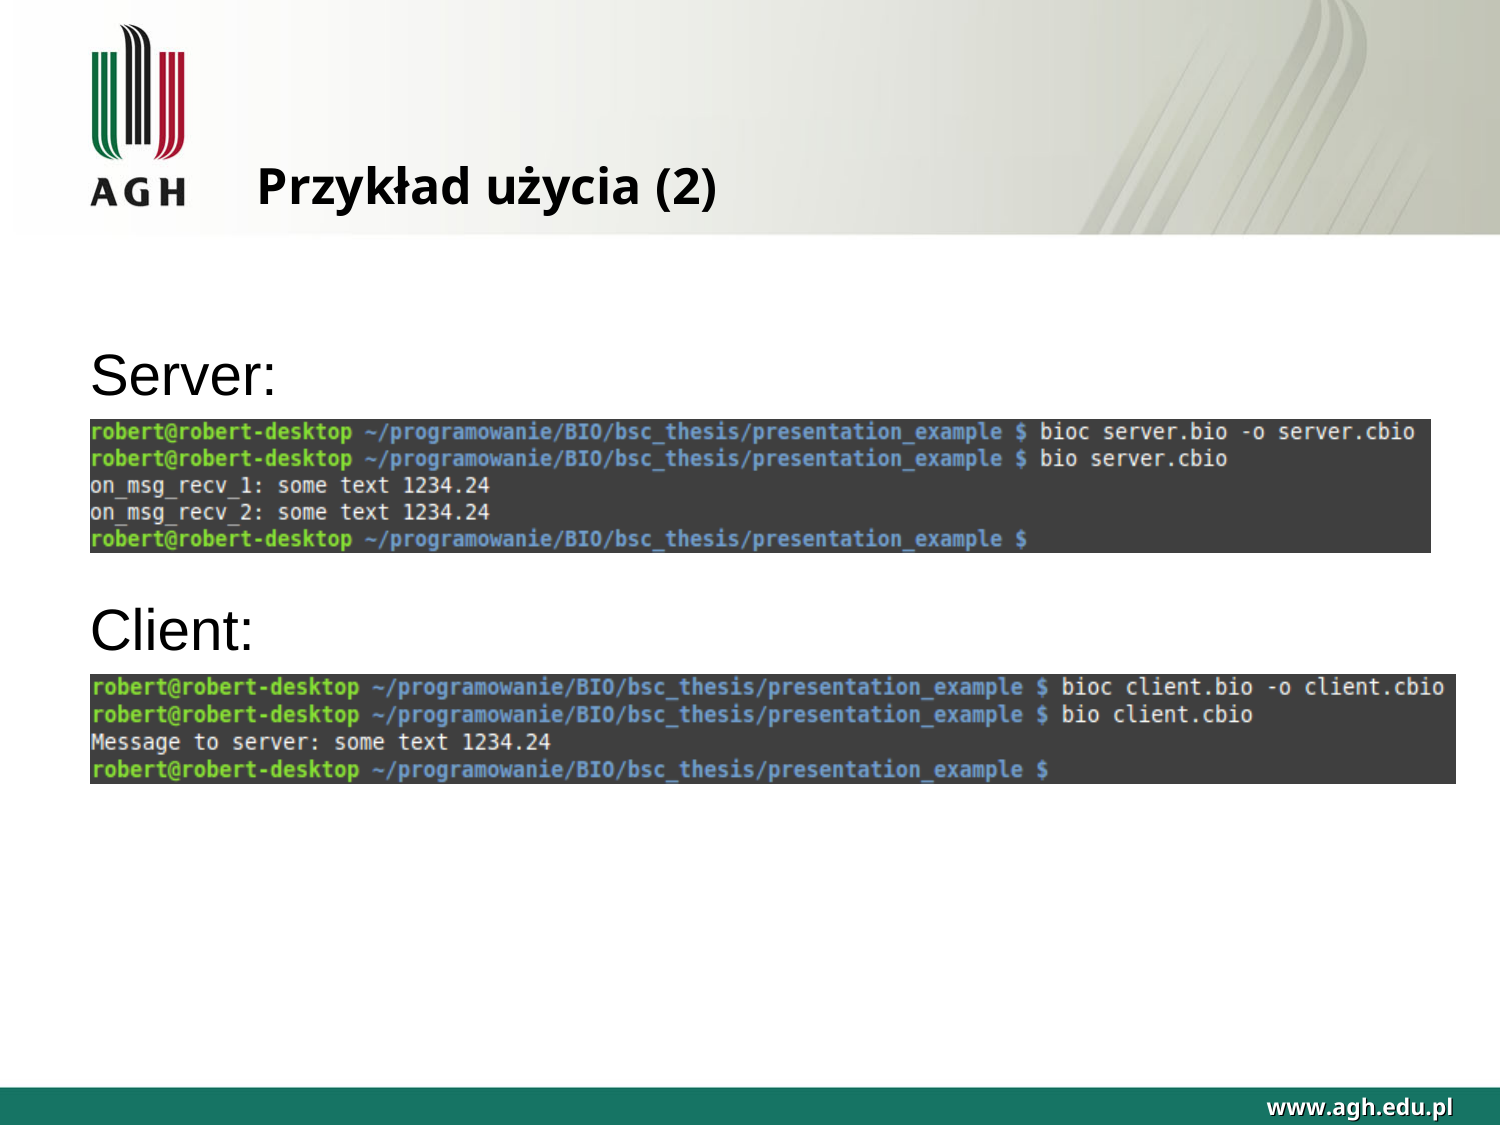

# Przykład użycia (2)
Server:
Client:
www.agh.edu.pl